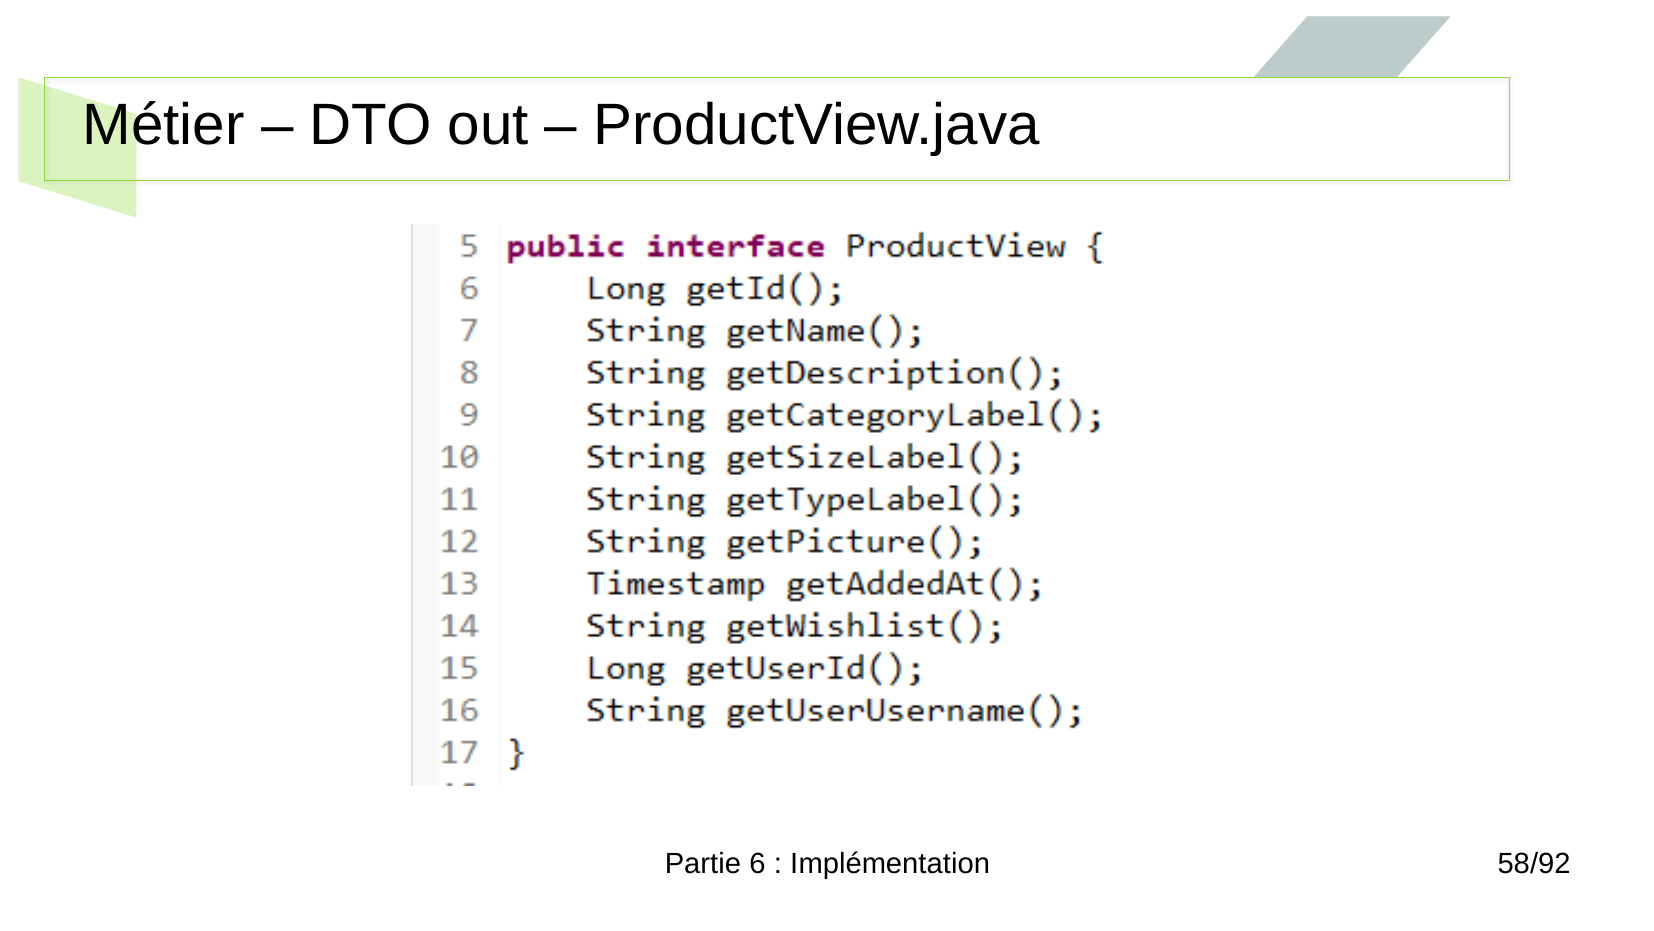

# Métier – DTO out – ProductView.java
Partie 6 : Implémentation
58